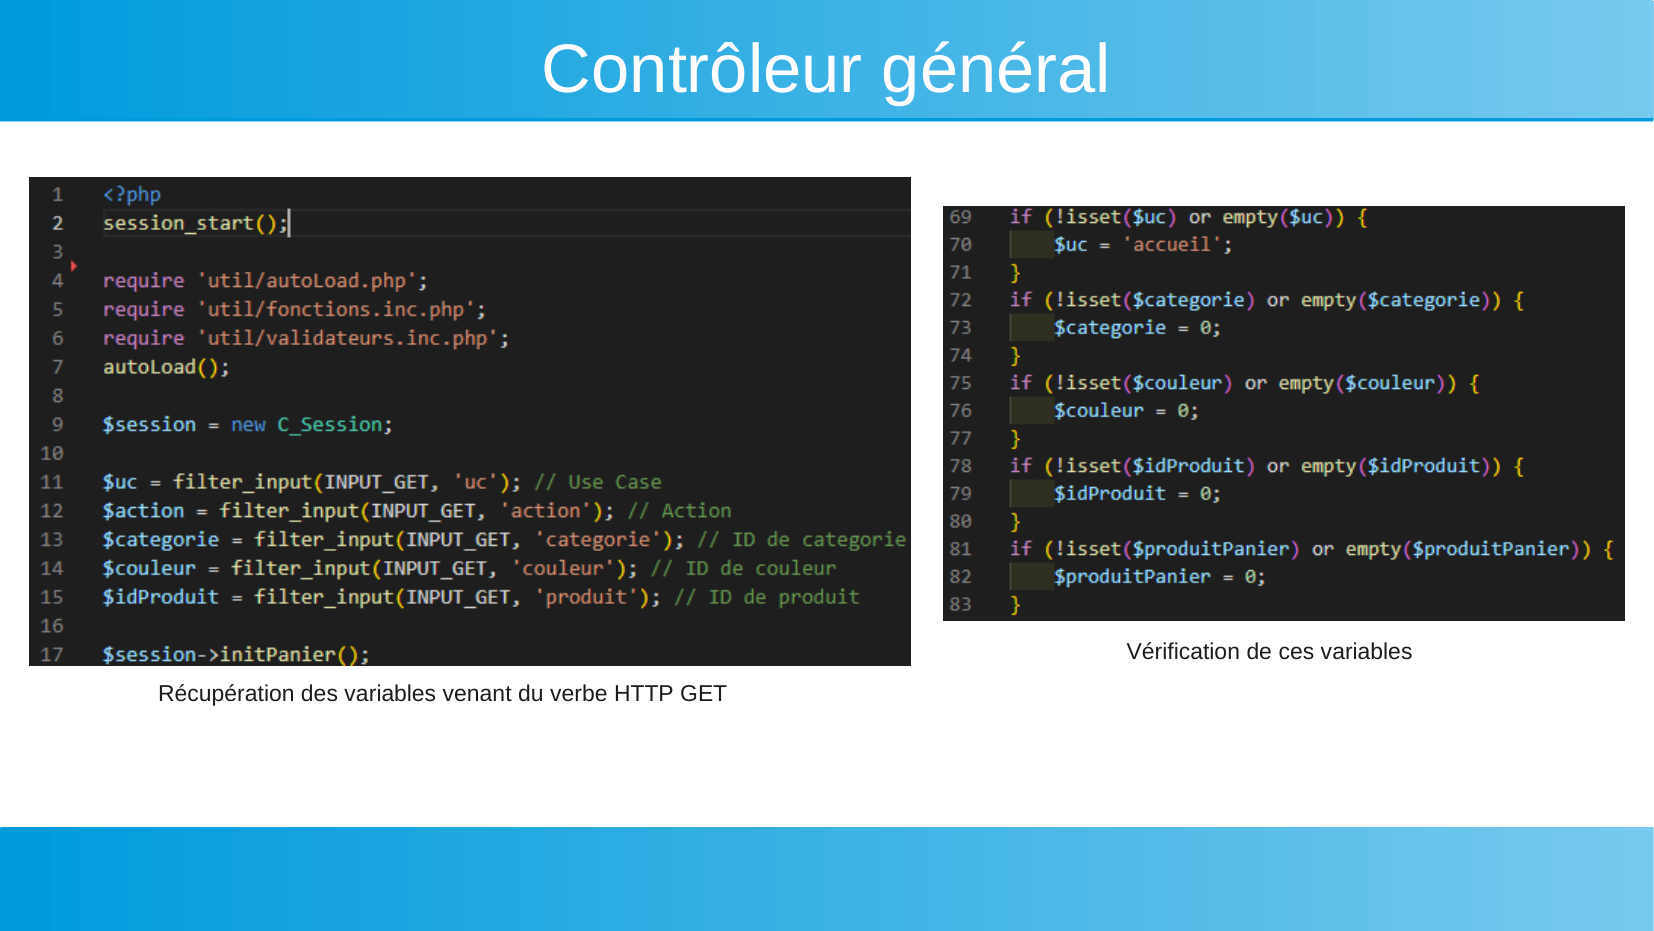

# Contrôleur général
Vérification de ces variables
Récupération des variables venant du verbe HTTP GET